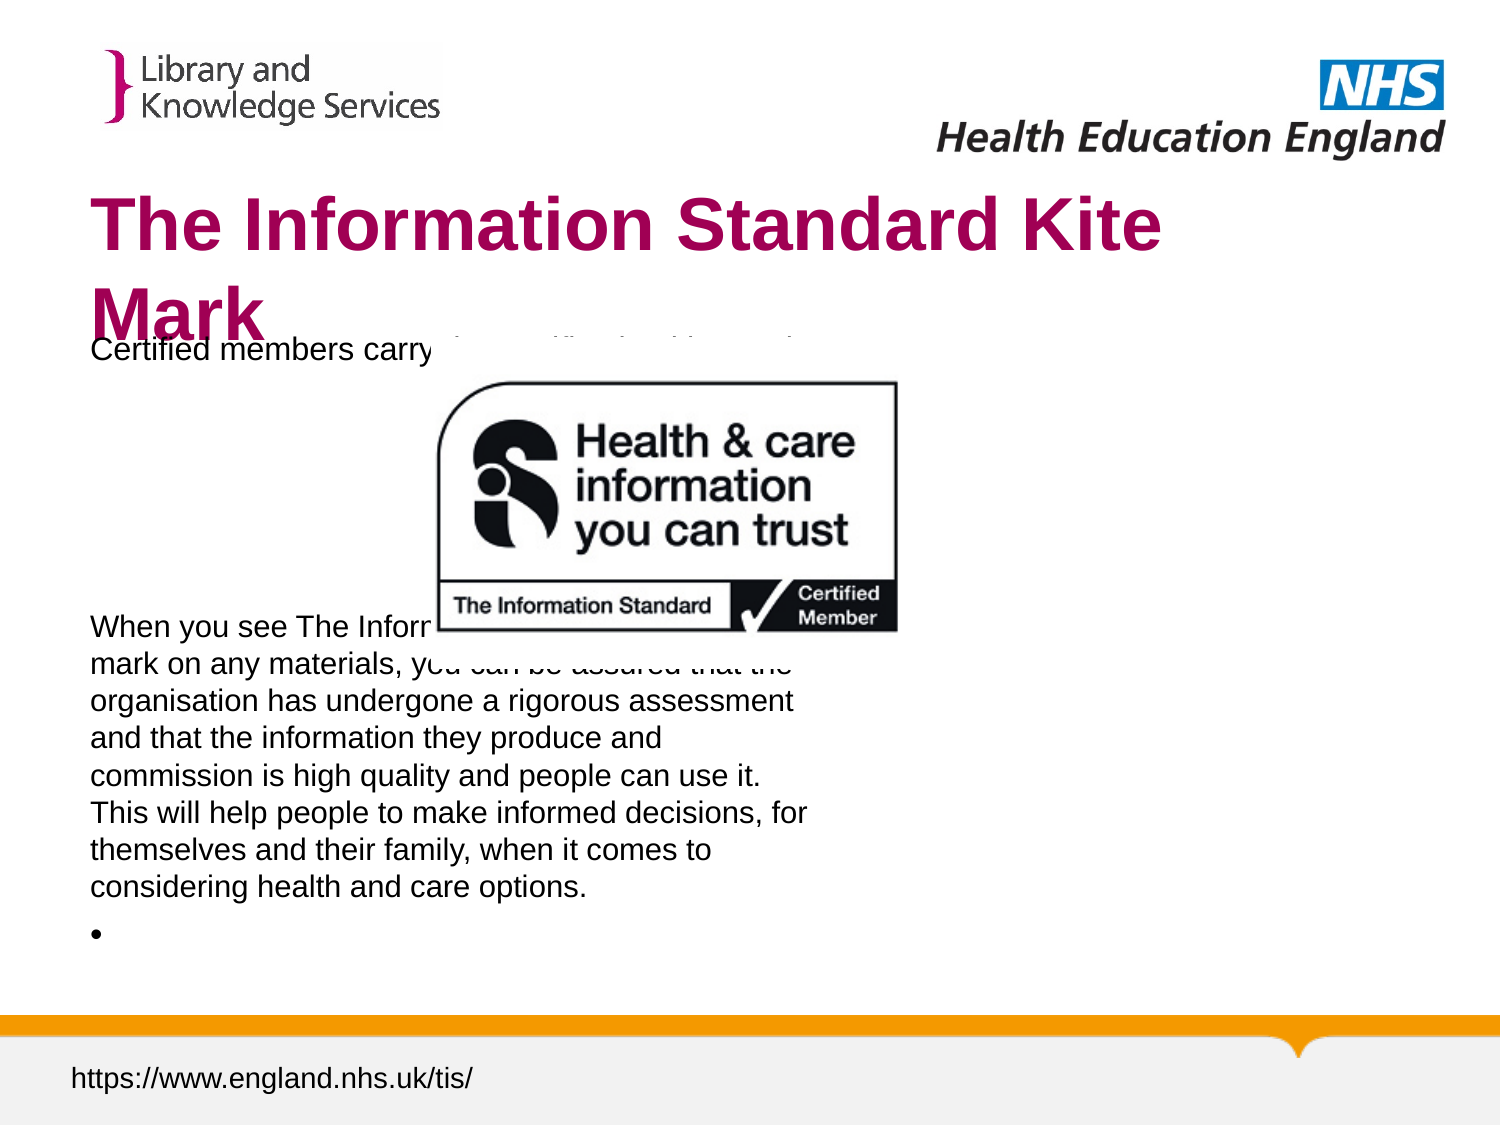

# The Information Standard Kite Mark
Certified members carry the certification kite mark.
When you see The Information Standard quality mark on any materials, you can be assured that the organisation has undergone a rigorous assessment and that the information they produce and commission is high quality and people can use it. This will help people to make informed decisions, for themselves and their family, when it comes to considering health and care options.
https://www.england.nhs.uk/tis/